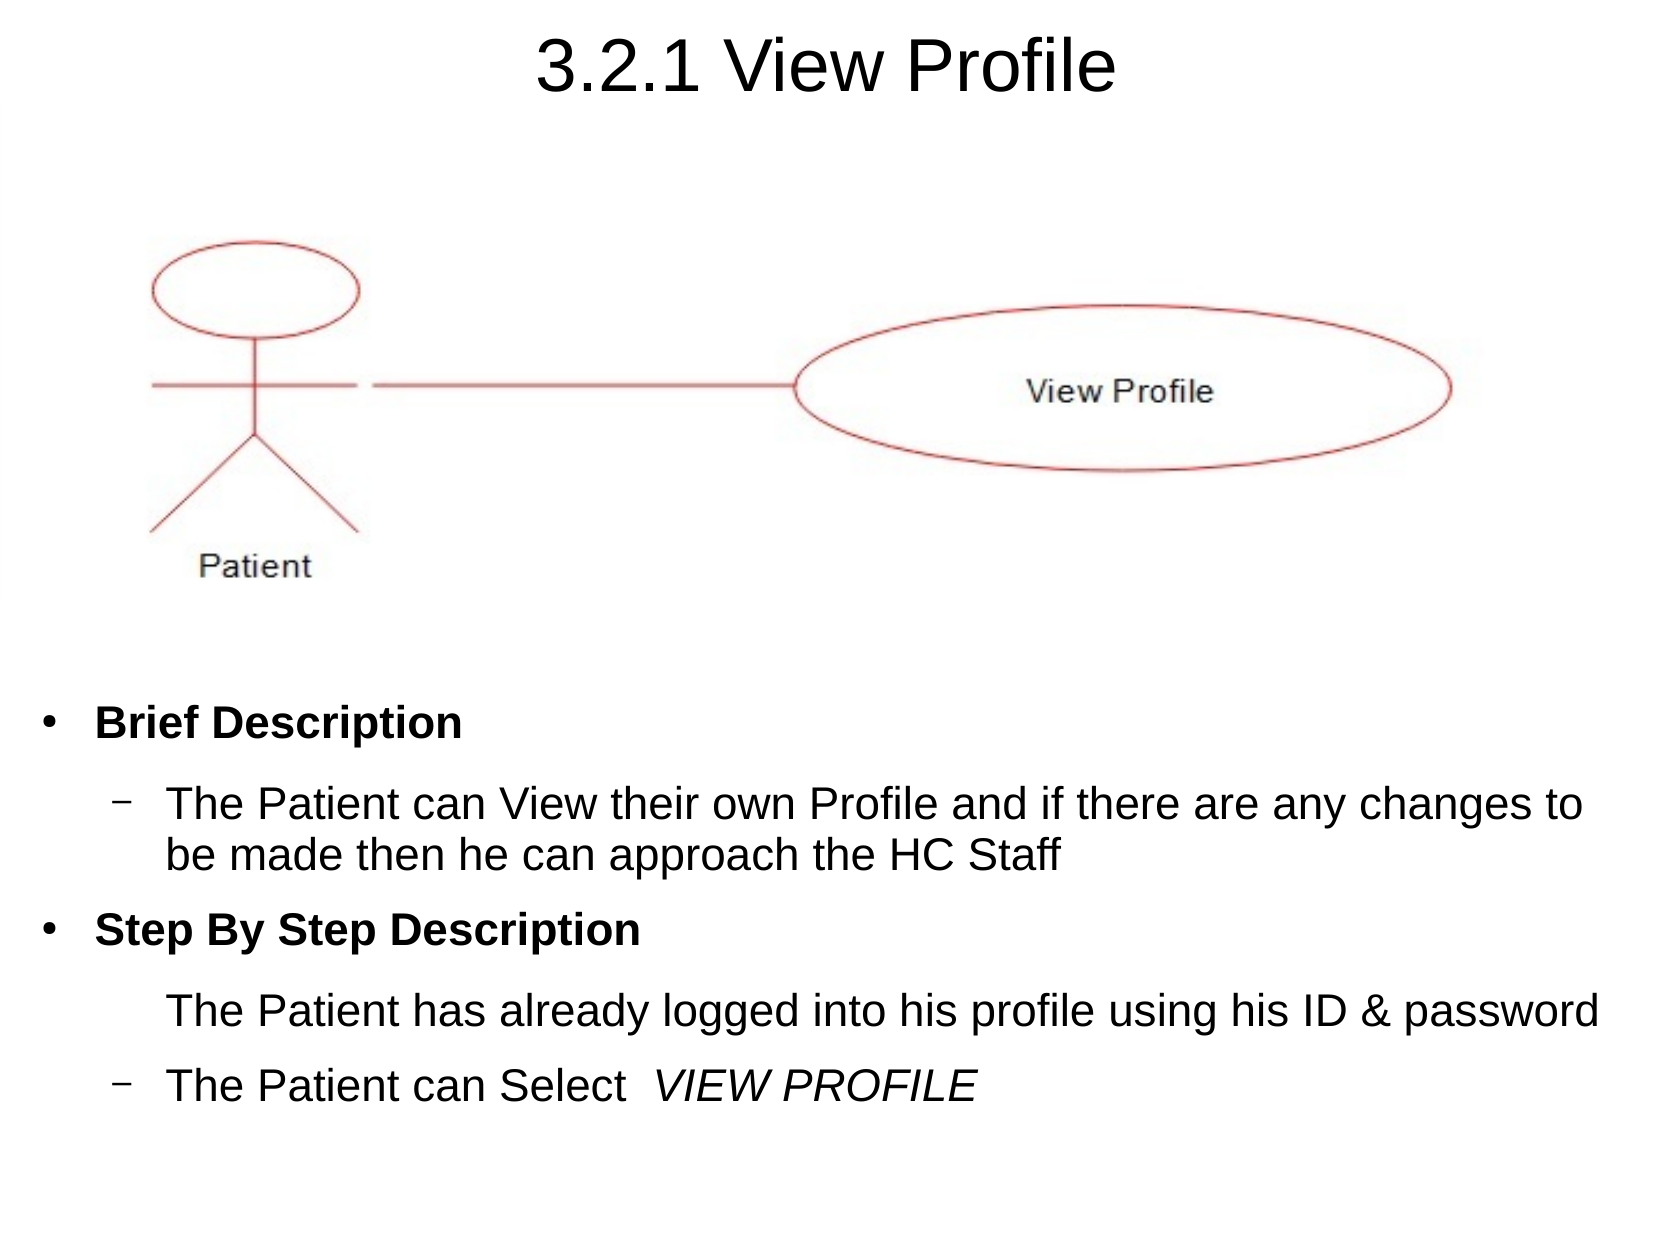

# 3.2.1 View Profile
Brief Description
The Patient can View their own Profile and if there are any changes to be made then he can approach the HC Staff
Step By Step Description
The Patient has already logged into his profile using his ID & password
The Patient can Select VIEW PROFILE